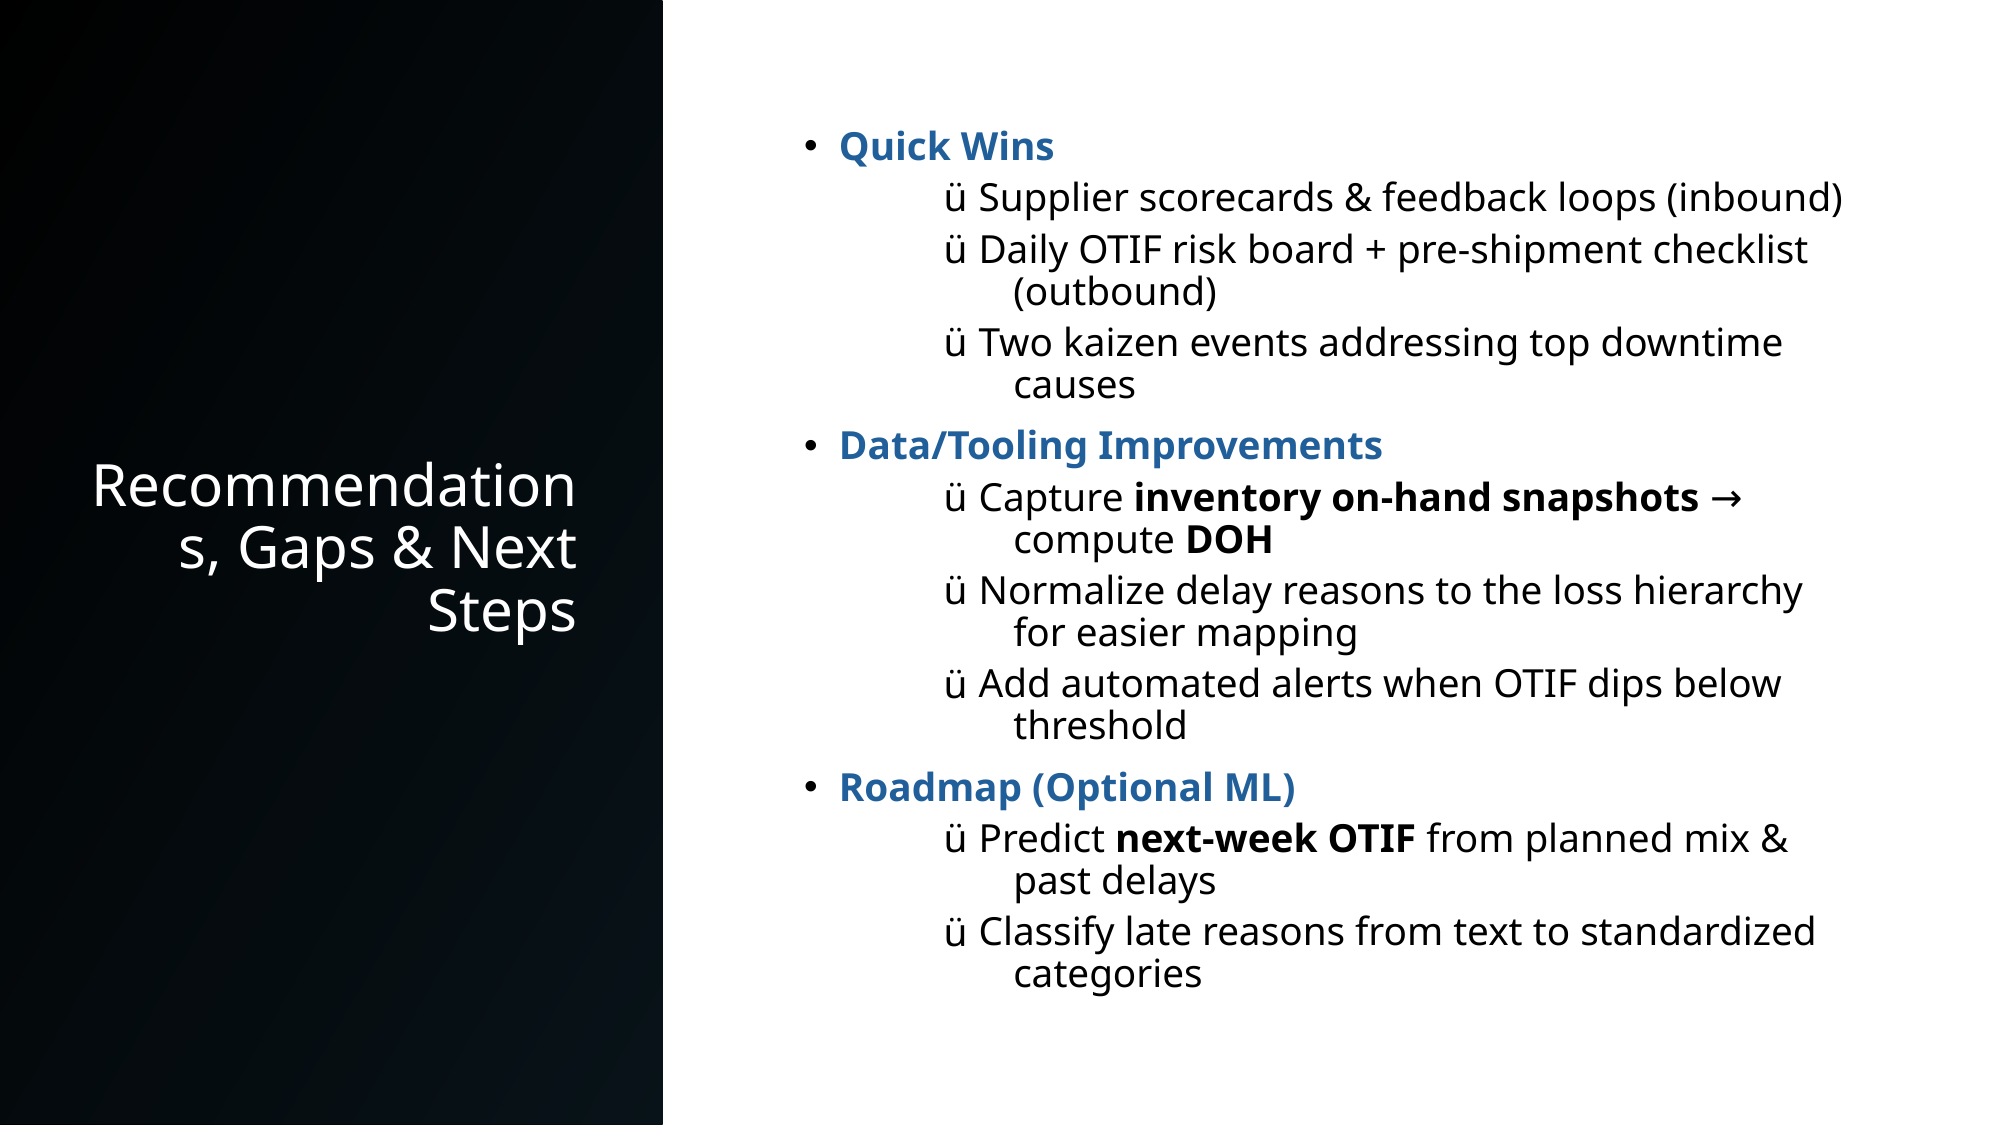

# Recommendations, Gaps & Next Steps
Quick Wins
Supplier scorecards & feedback loops (inbound)
Daily OTIF risk board + pre‑shipment checklist (outbound)
Two kaizen events addressing top downtime causes
Data/Tooling Improvements
Capture inventory on‑hand snapshots → compute DOH
Normalize delay reasons to the loss hierarchy for easier mapping
Add automated alerts when OTIF dips below threshold
Roadmap (Optional ML)
Predict next‑week OTIF from planned mix & past delays
Classify late reasons from text to standardized categories